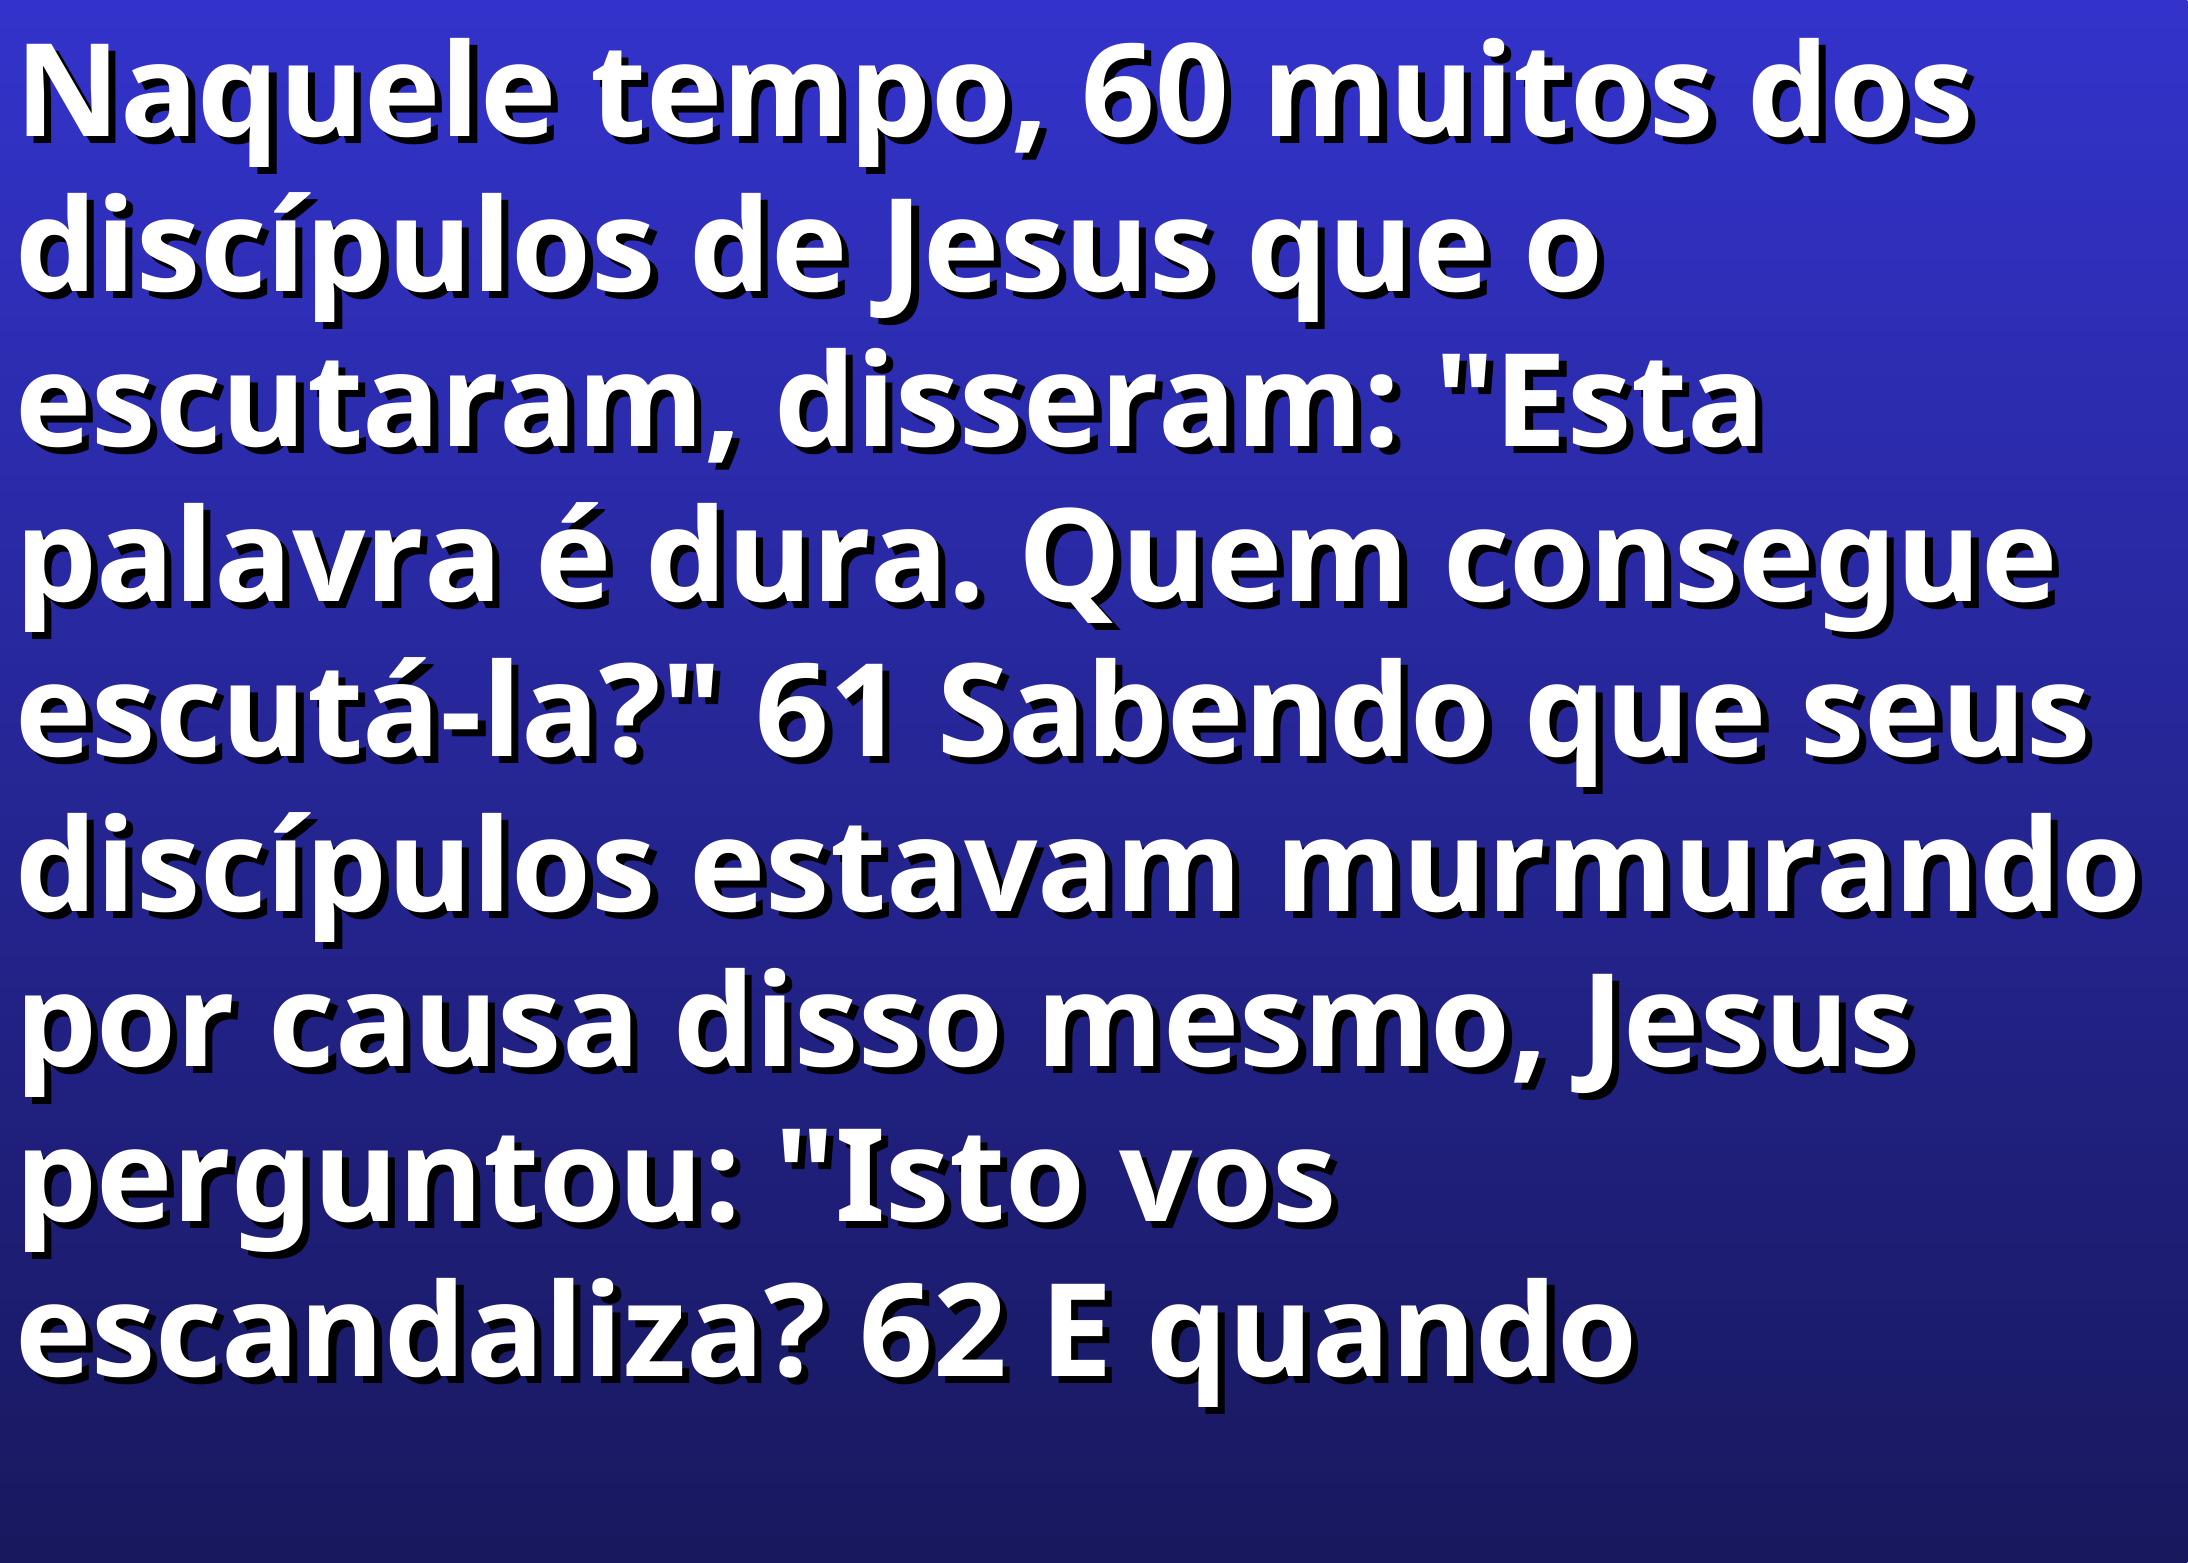

Naquele tempo, 60 muitos dos discípulos de Jesus que o escutaram, disseram: "Esta palavra é dura. Quem consegue escutá-la?" 61 Sabendo que seus discípulos estavam murmurando por causa disso mesmo, Jesus perguntou: "Isto vos escandaliza? 62 E quando